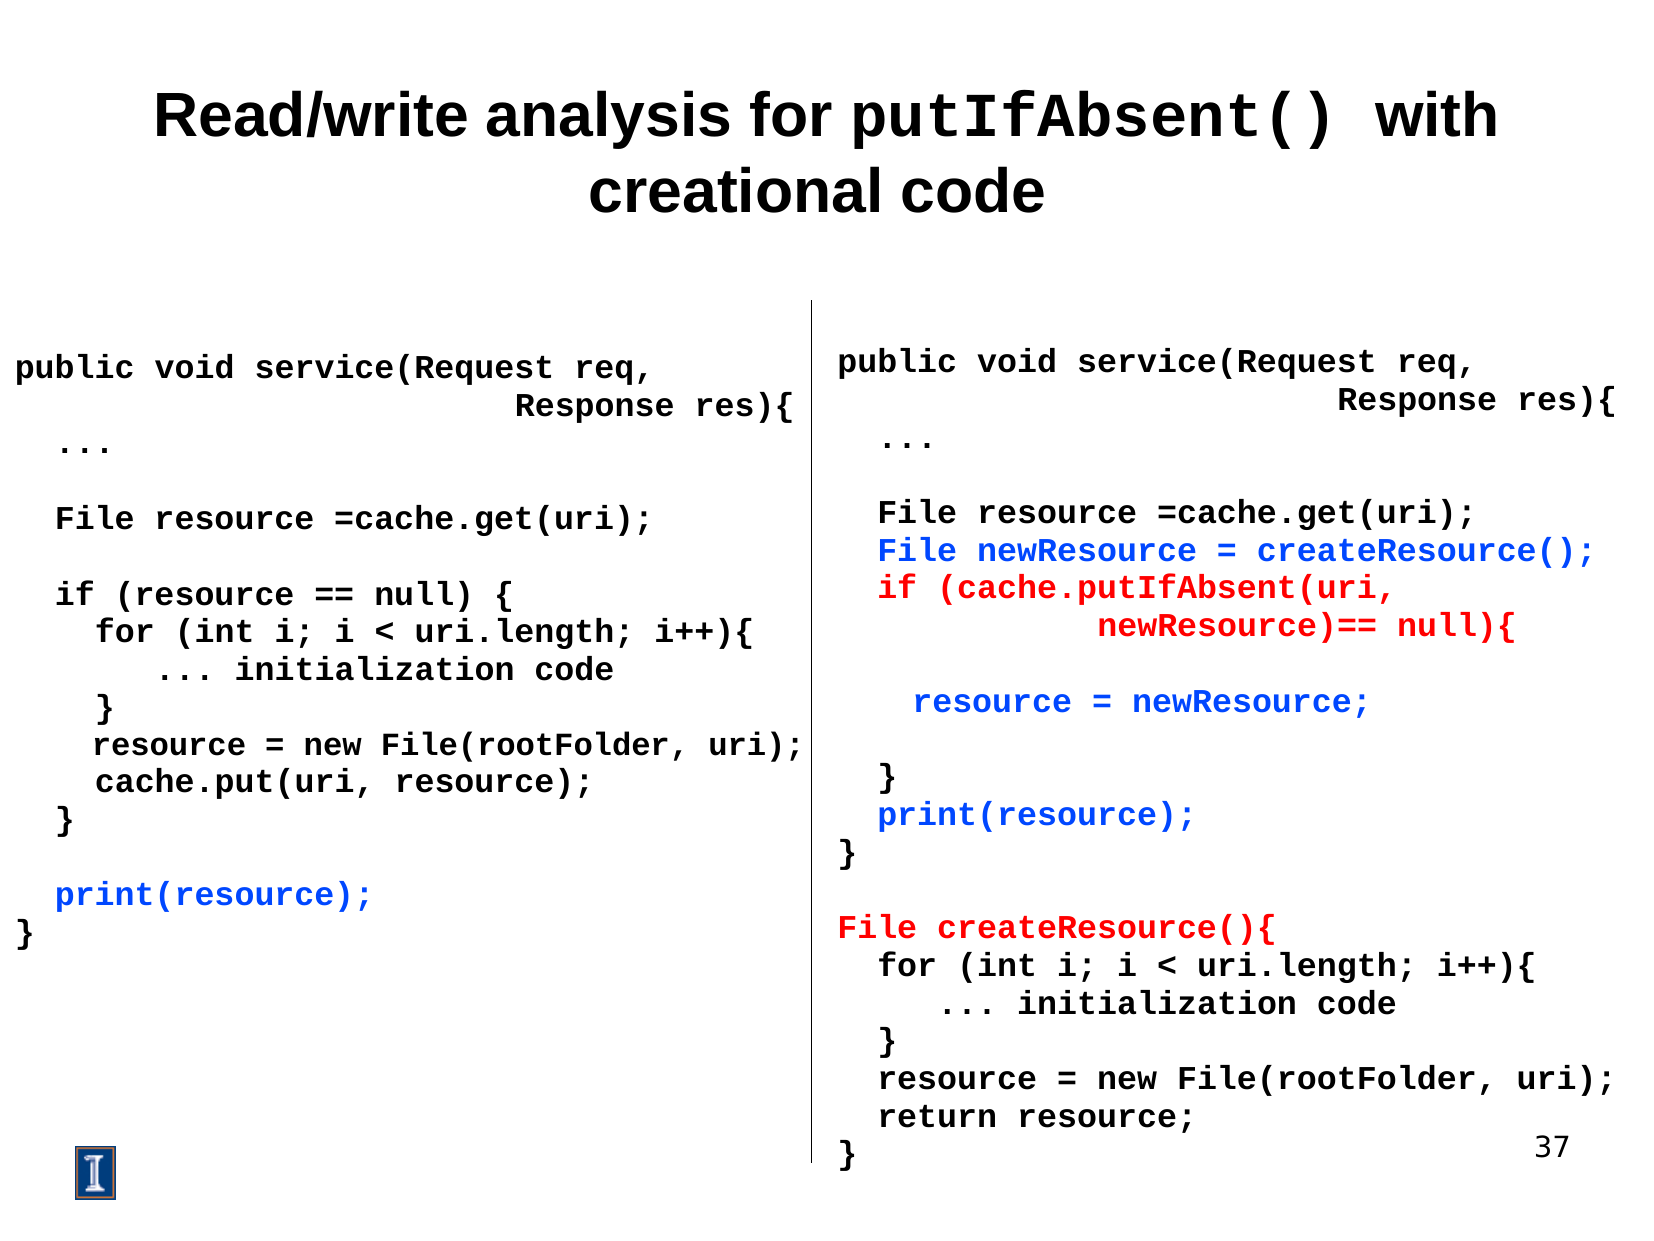

# Read/write analysis for putIfAbsent() with creational code
public void service(Request req,
 Response res){
 ...
 File resource =cache.get(uri);
 File newResource = createResource();
 if (cache.putIfAbsent(uri,
 newResource)== null){
	resource = newResource;
 }
 print(resource);
}
File createResource(){
 for (int i; i < uri.length; i++){
 ... initialization code
 }
 resource = new File(rootFolder, uri);
 return resource;
}
public void service(Request req,
 Response res){
 ...
 File resource =cache.get(uri);
 if (resource == null) {
 for (int i; i < uri.length; i++){
 ... initialization code
 }
 resource = new File(rootFolder, uri);
 cache.put(uri, resource);
 }
 print(resource);
}
37